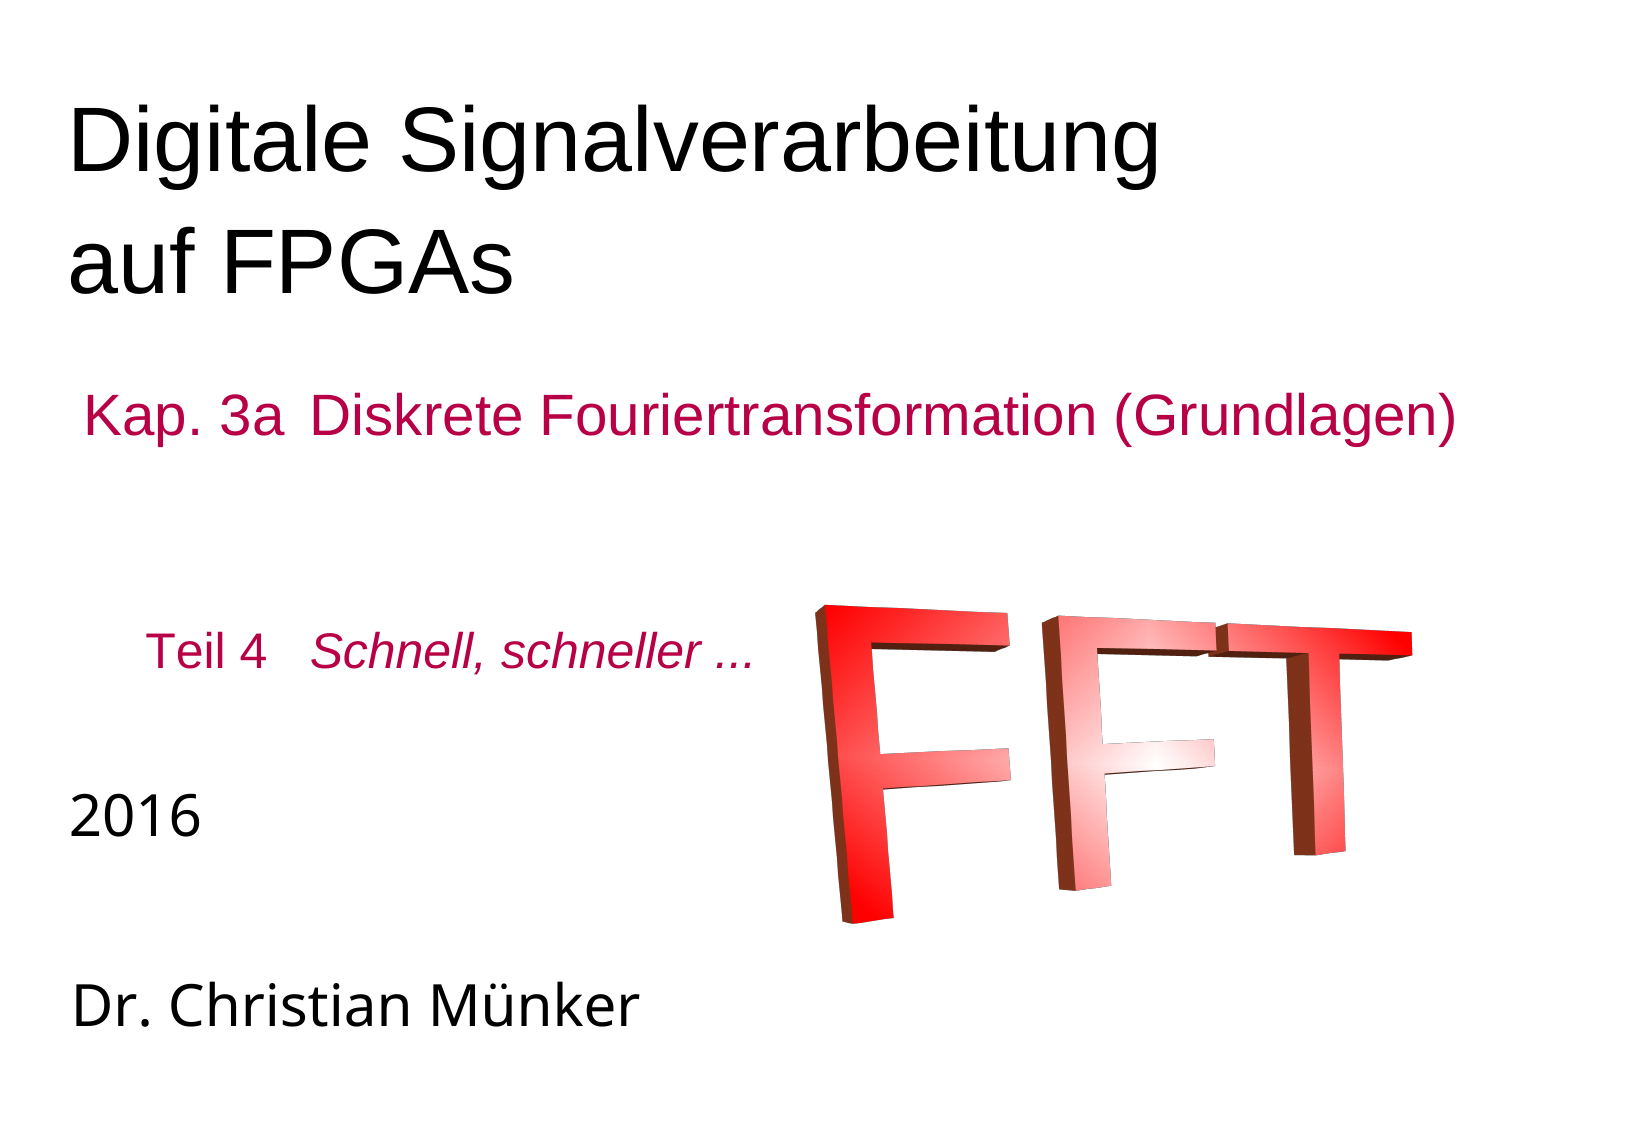

Digitale Signalverarbeitung
auf FPGAs
	 Kap. 3a	Diskrete Fouriertransformation (Grundlagen)
	Teil 4	Schnell, schneller ...
FFT
# 2016
Dr. Christian Münker